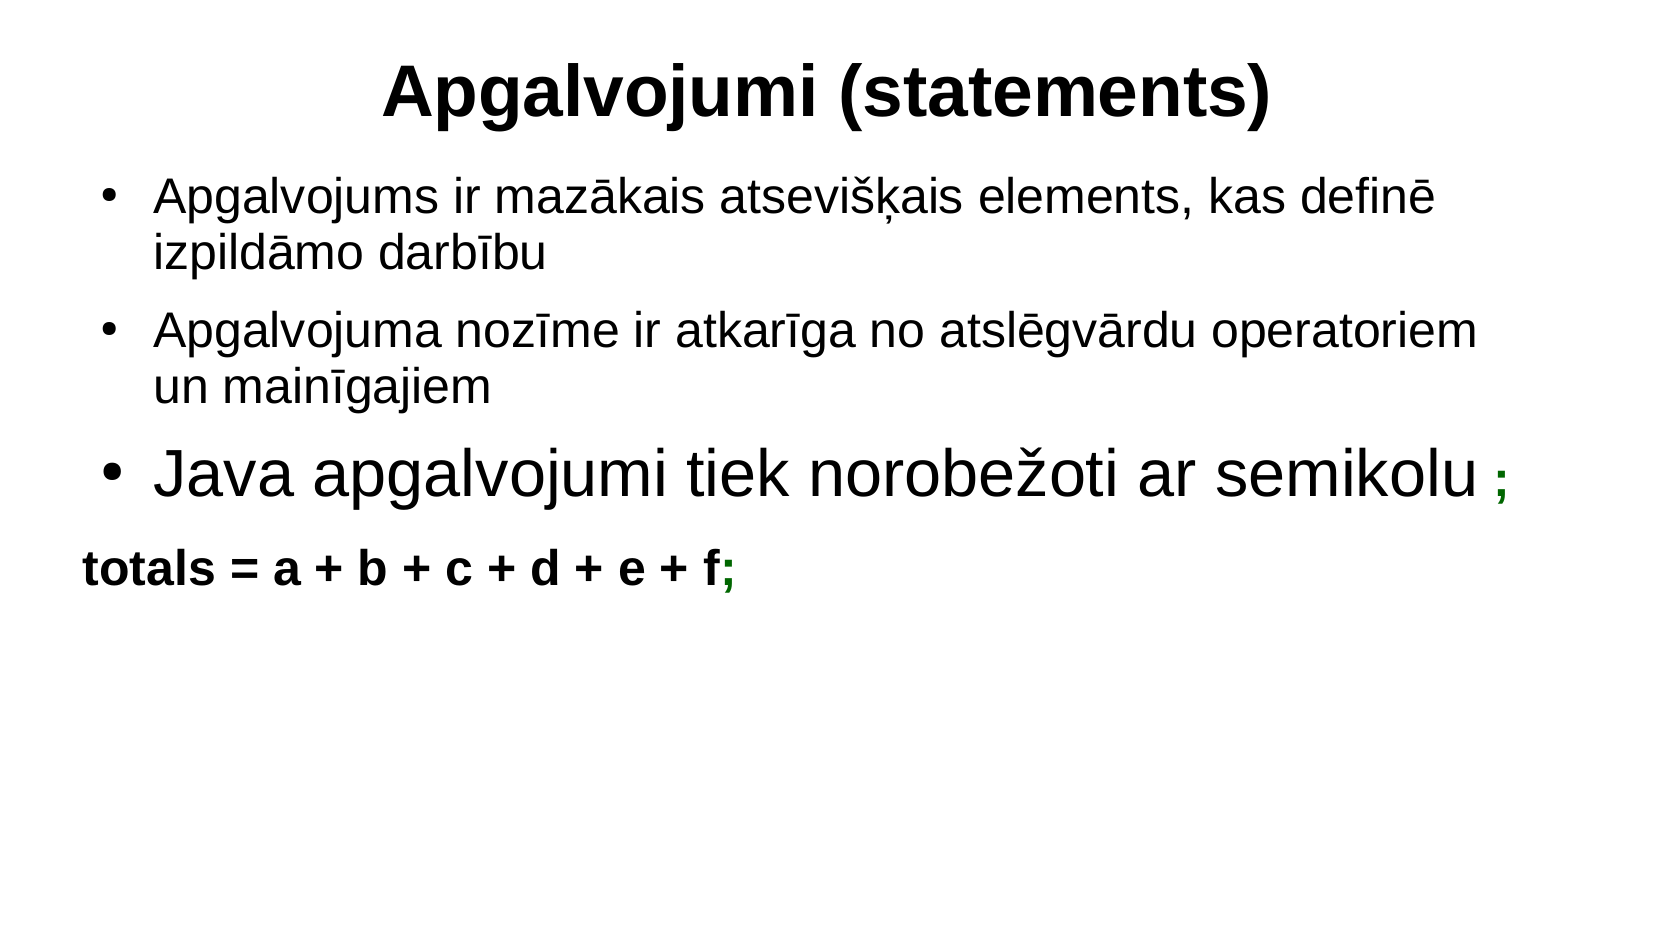

# Apgalvojumi (statements)
Apgalvojums ir mazākais atsevišķais elements, kas definē izpildāmo darbību
Apgalvojuma nozīme ir atkarīga no atslēgvārdu operatoriem un mainīgajiem
Java apgalvojumi tiek norobežoti ar semikolu ;
totals = a + b + c + d + e + f;